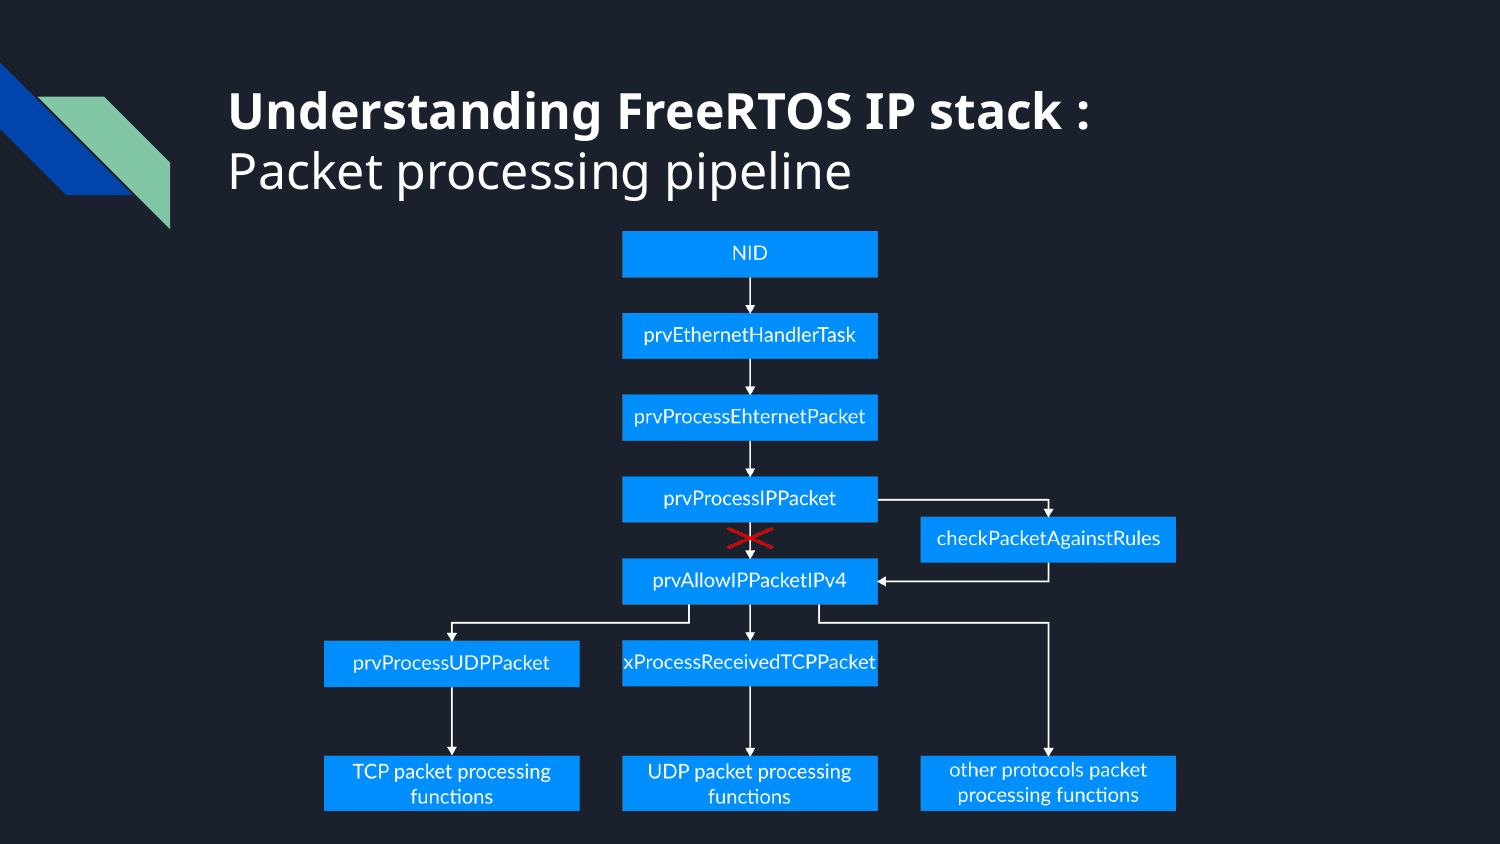

# Understanding FreeRTOS IP stack :
Packet processing pipeline